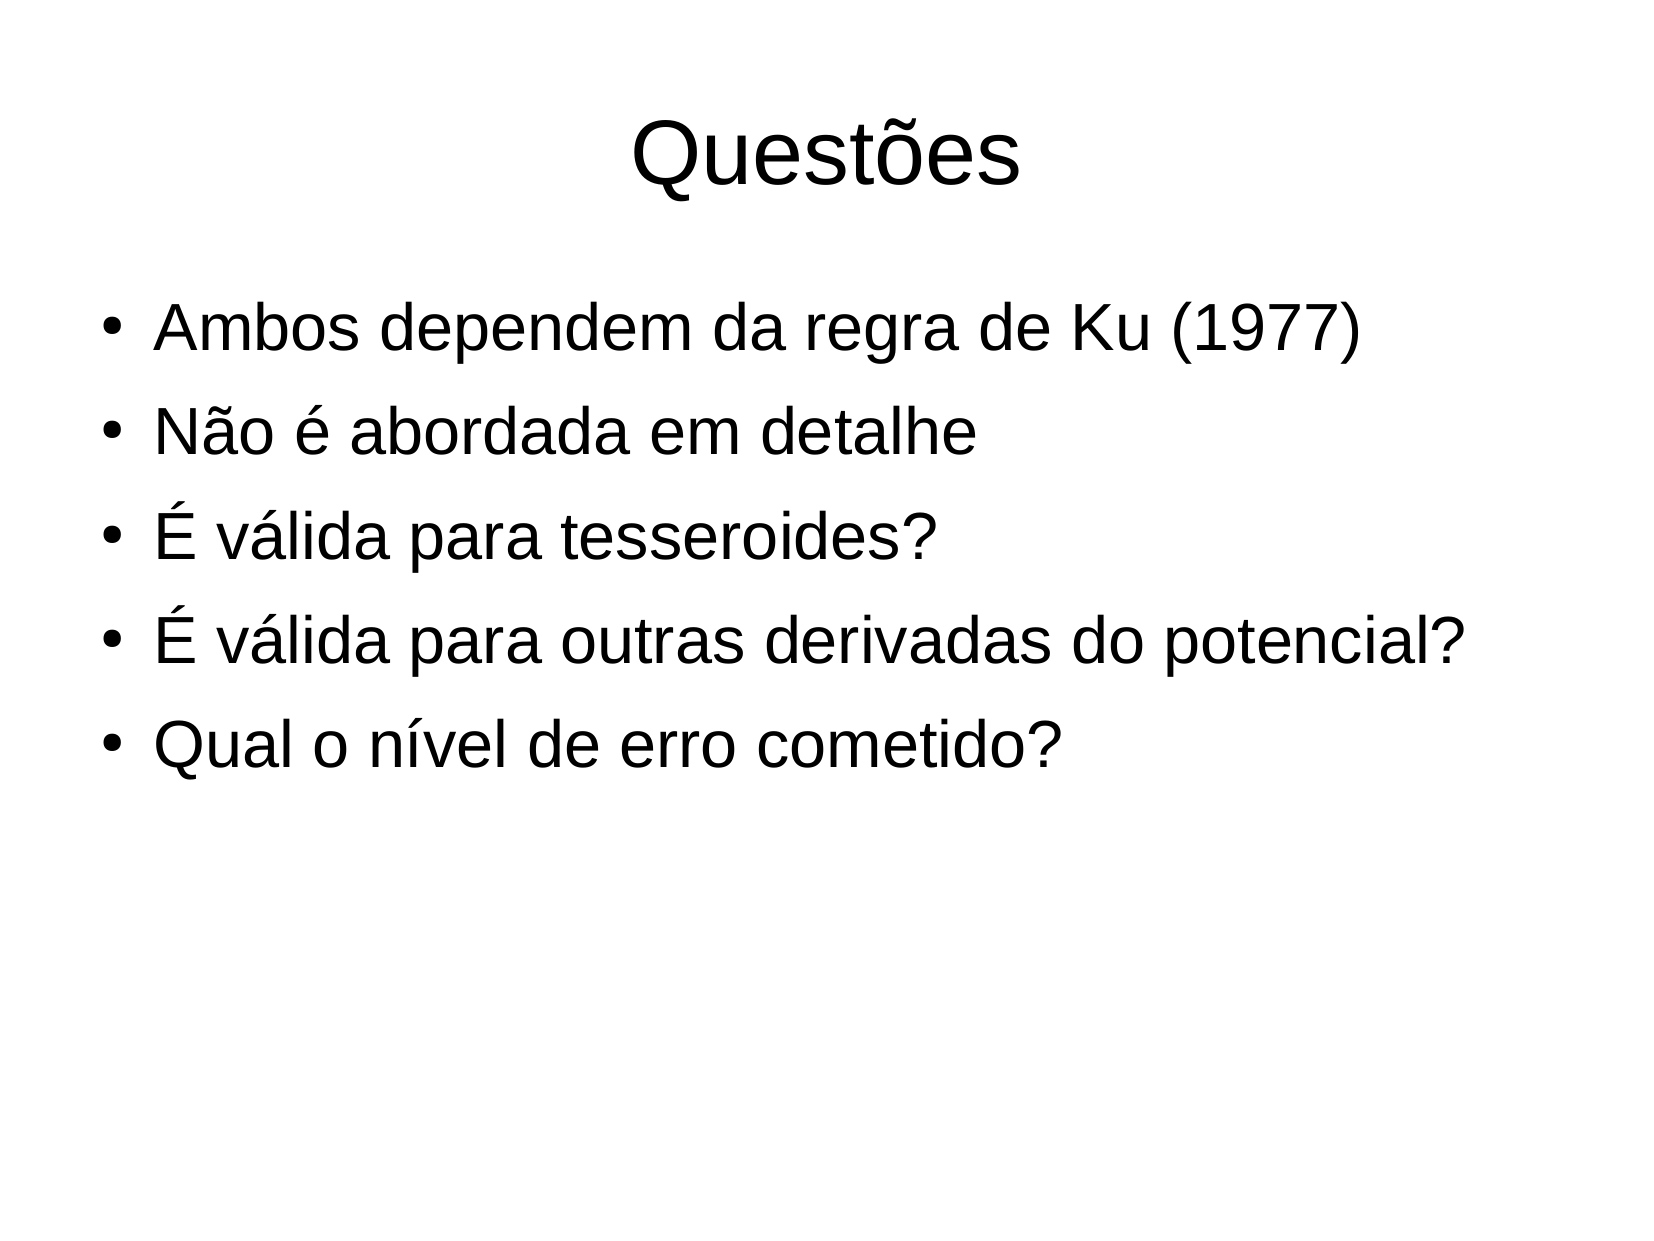

# Questões
Ambos dependem da regra de Ku (1977)
Não é abordada em detalhe
É válida para tesseroides?
É válida para outras derivadas do potencial?
Qual o nível de erro cometido?